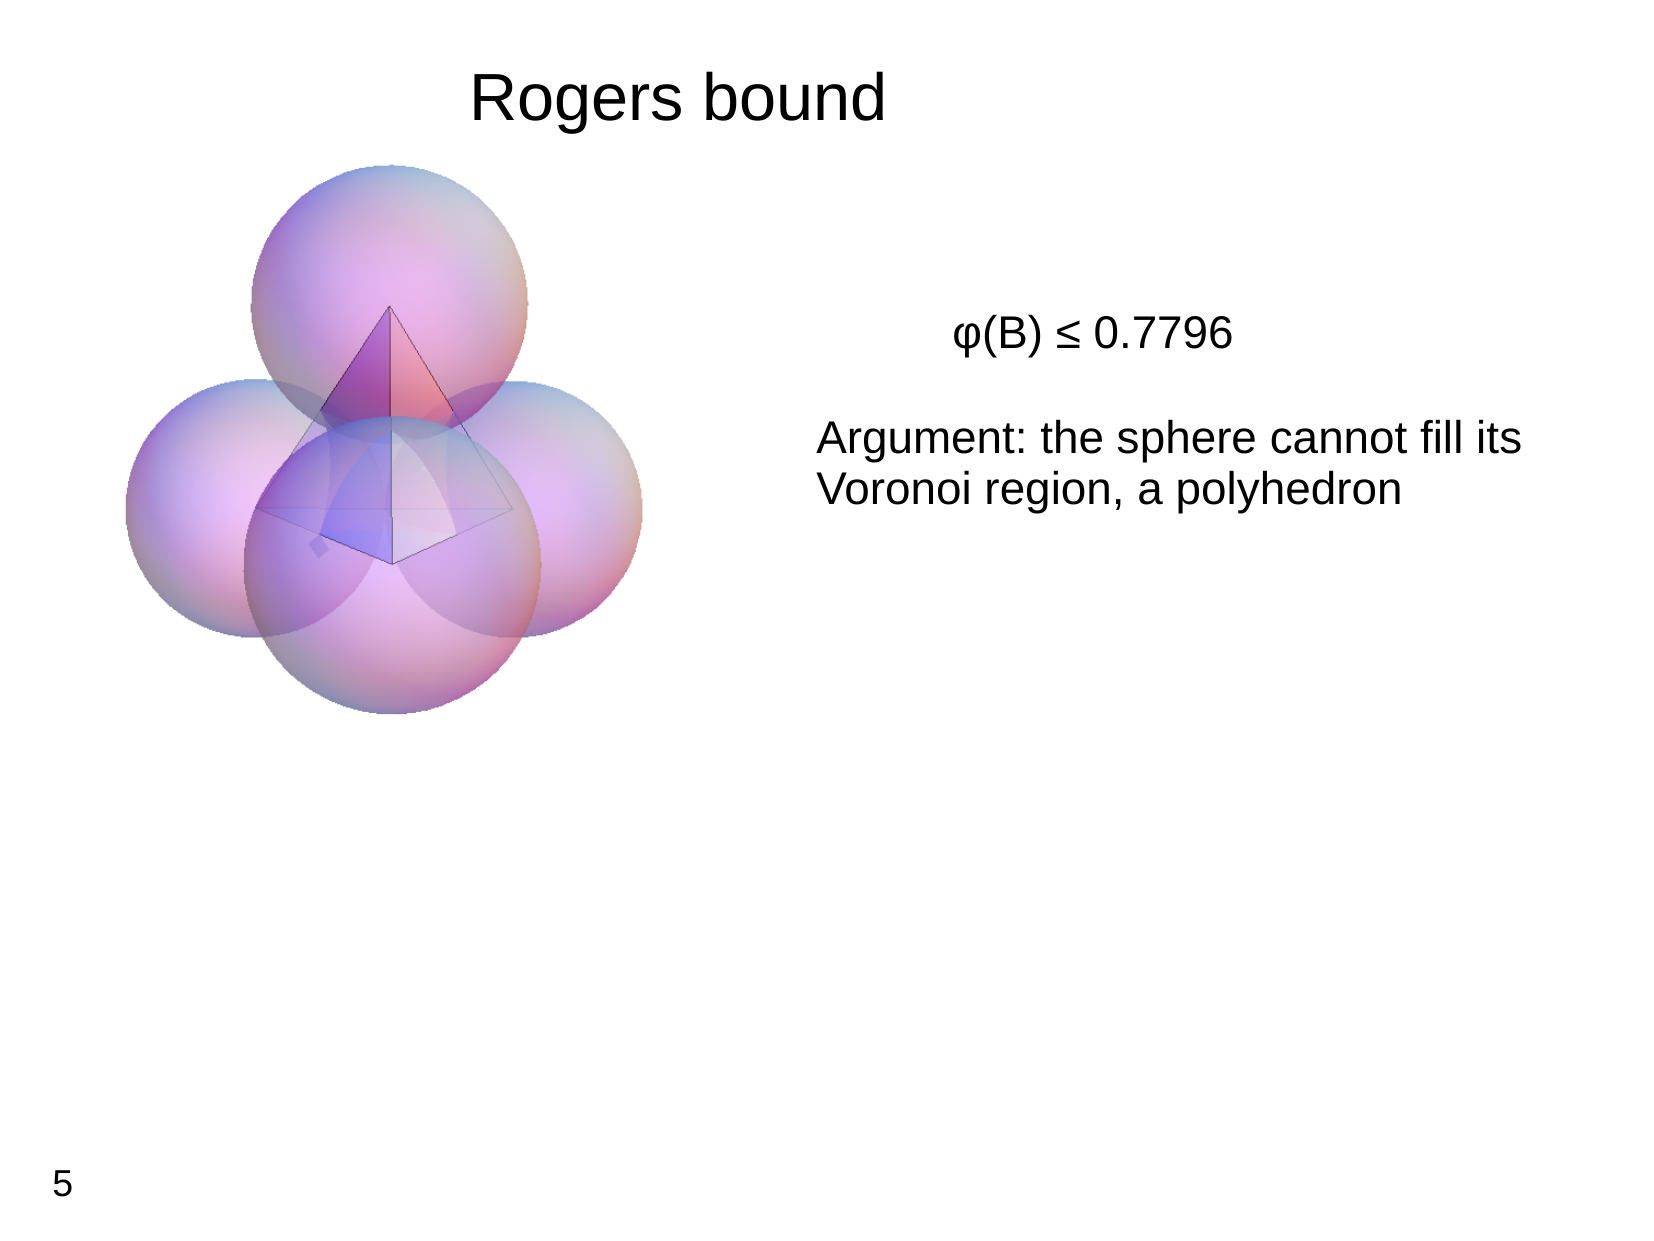

Rogers bound
φ(B) ≤ 0.7796
Argument: the sphere cannot fill its
Voronoi region, a polyhedron
5